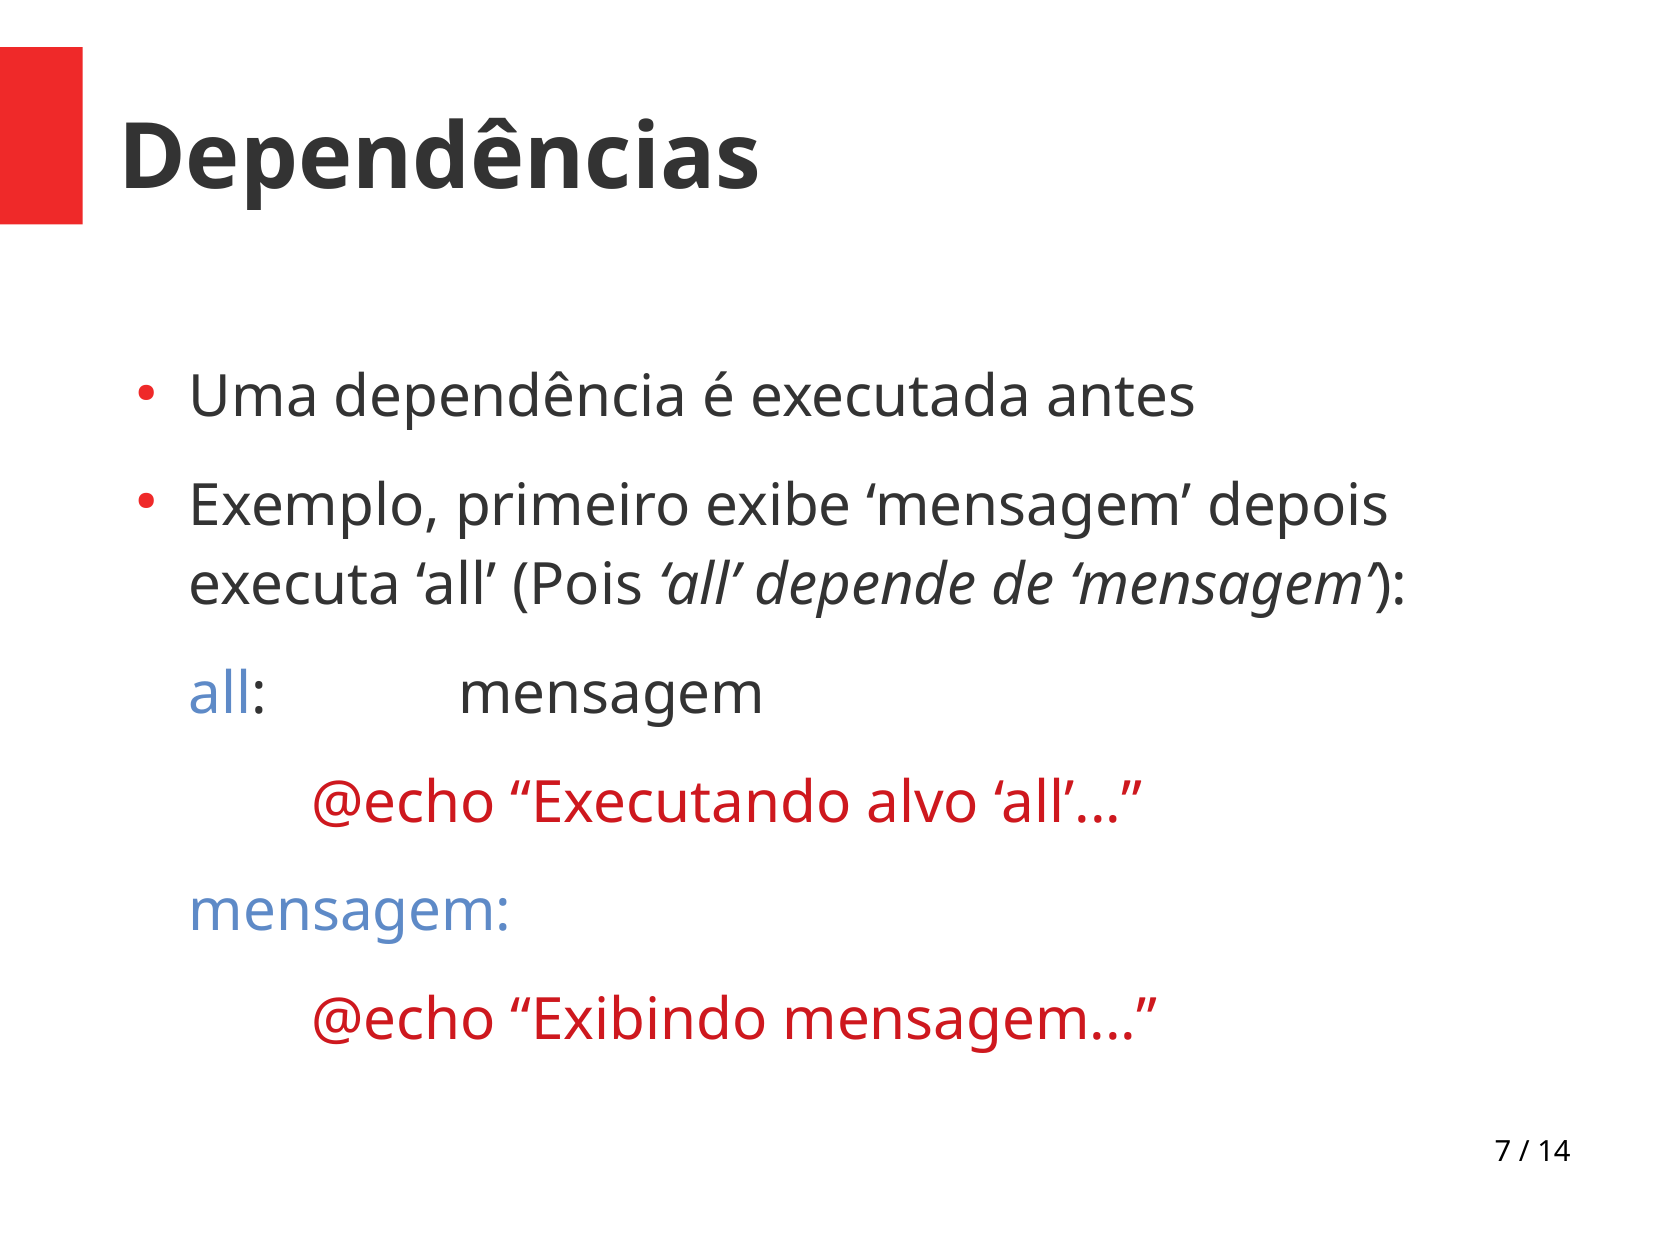

# Dependências
Uma dependência é executada antes
Exemplo, primeiro exibe ‘mensagem’ depois executa ‘all’ (Pois ‘all’ depende de ‘mensagem’):
all:	 mensagem
 @echo “Executando alvo ‘all’...”
mensagem:
 @echo “Exibindo mensagem...”
7